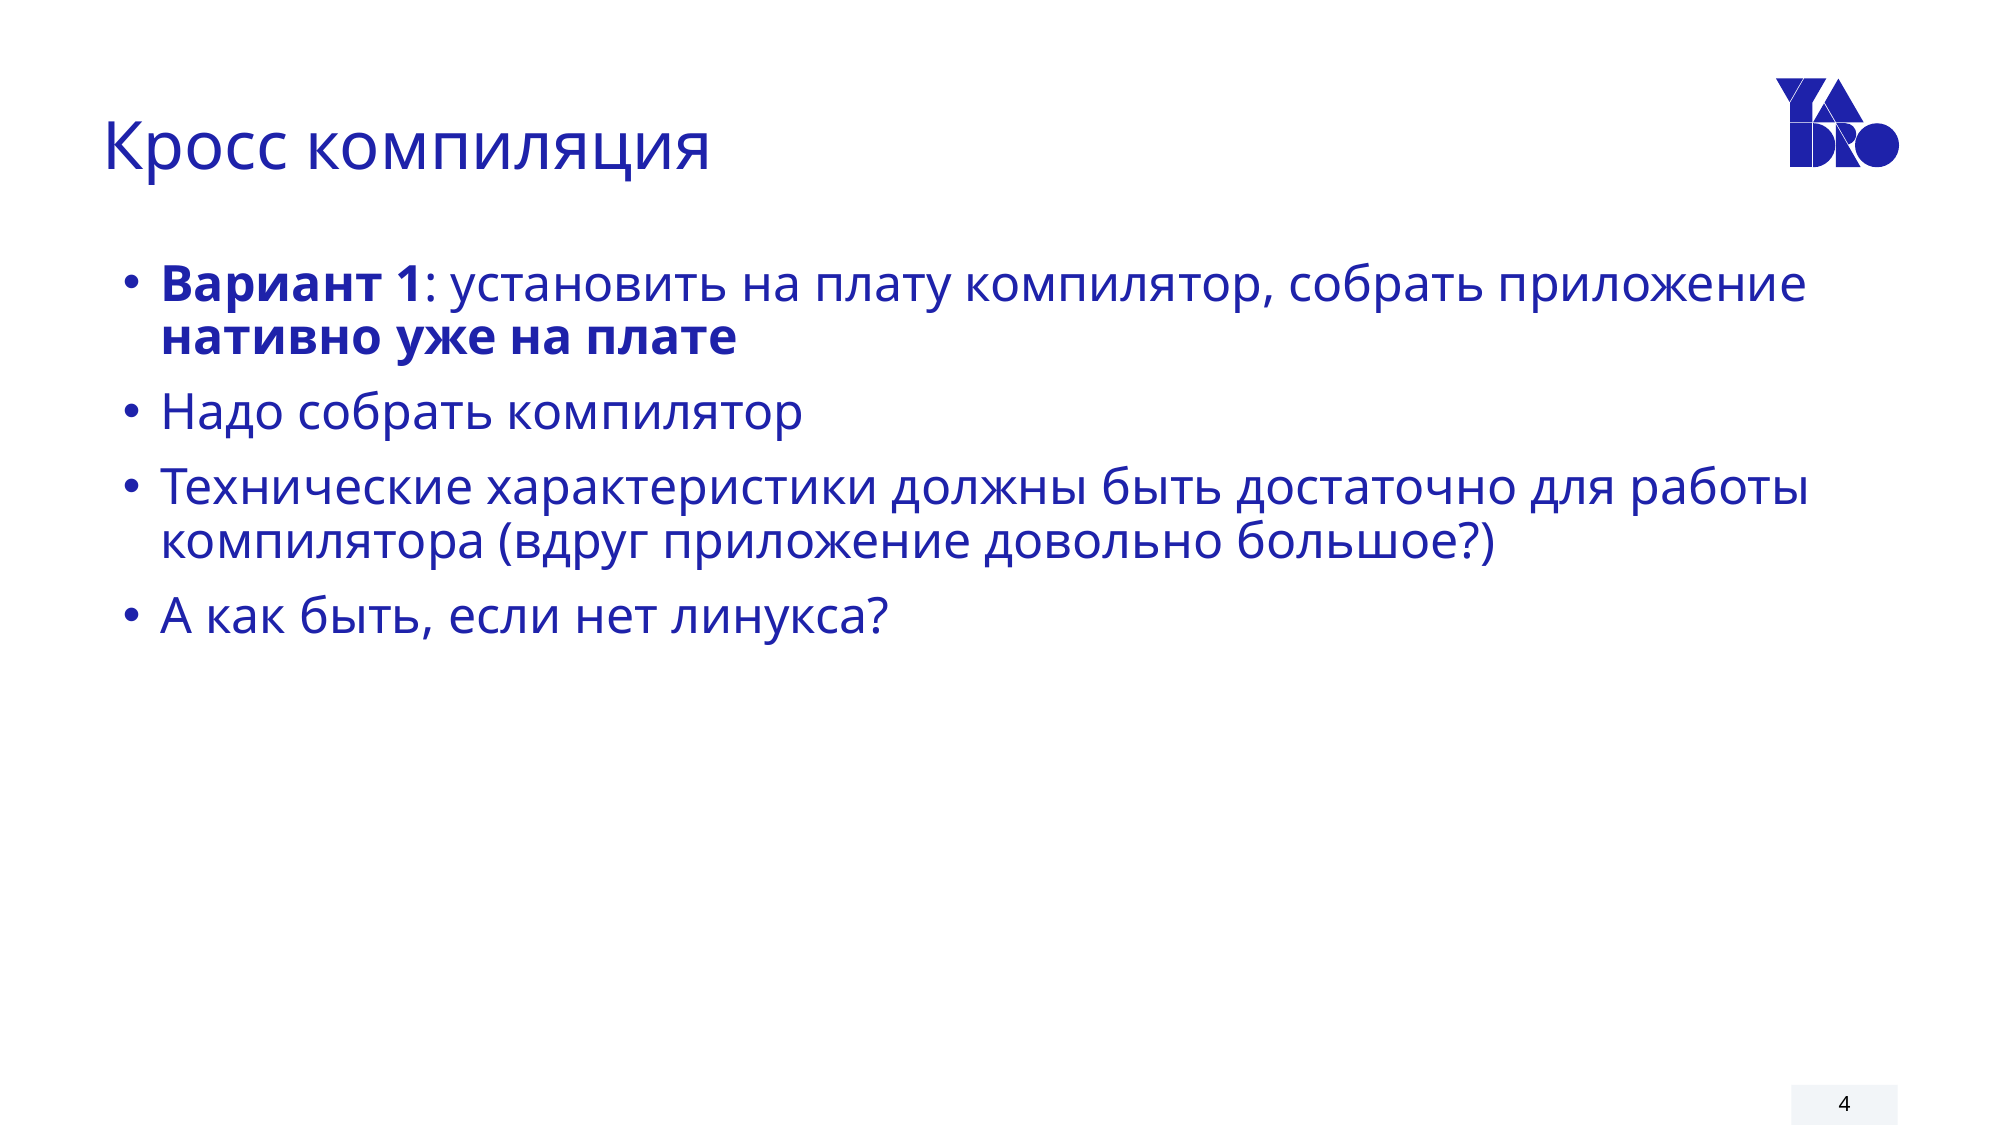

# Кросс компиляция
Вариант 1: установить на плату компилятор, собрать приложение нативно уже на плате
Надо собрать компилятор
Технические характеристики должны быть достаточно для работы компилятора (вдруг приложение довольно большое?)
А как быть, если нет линукса?